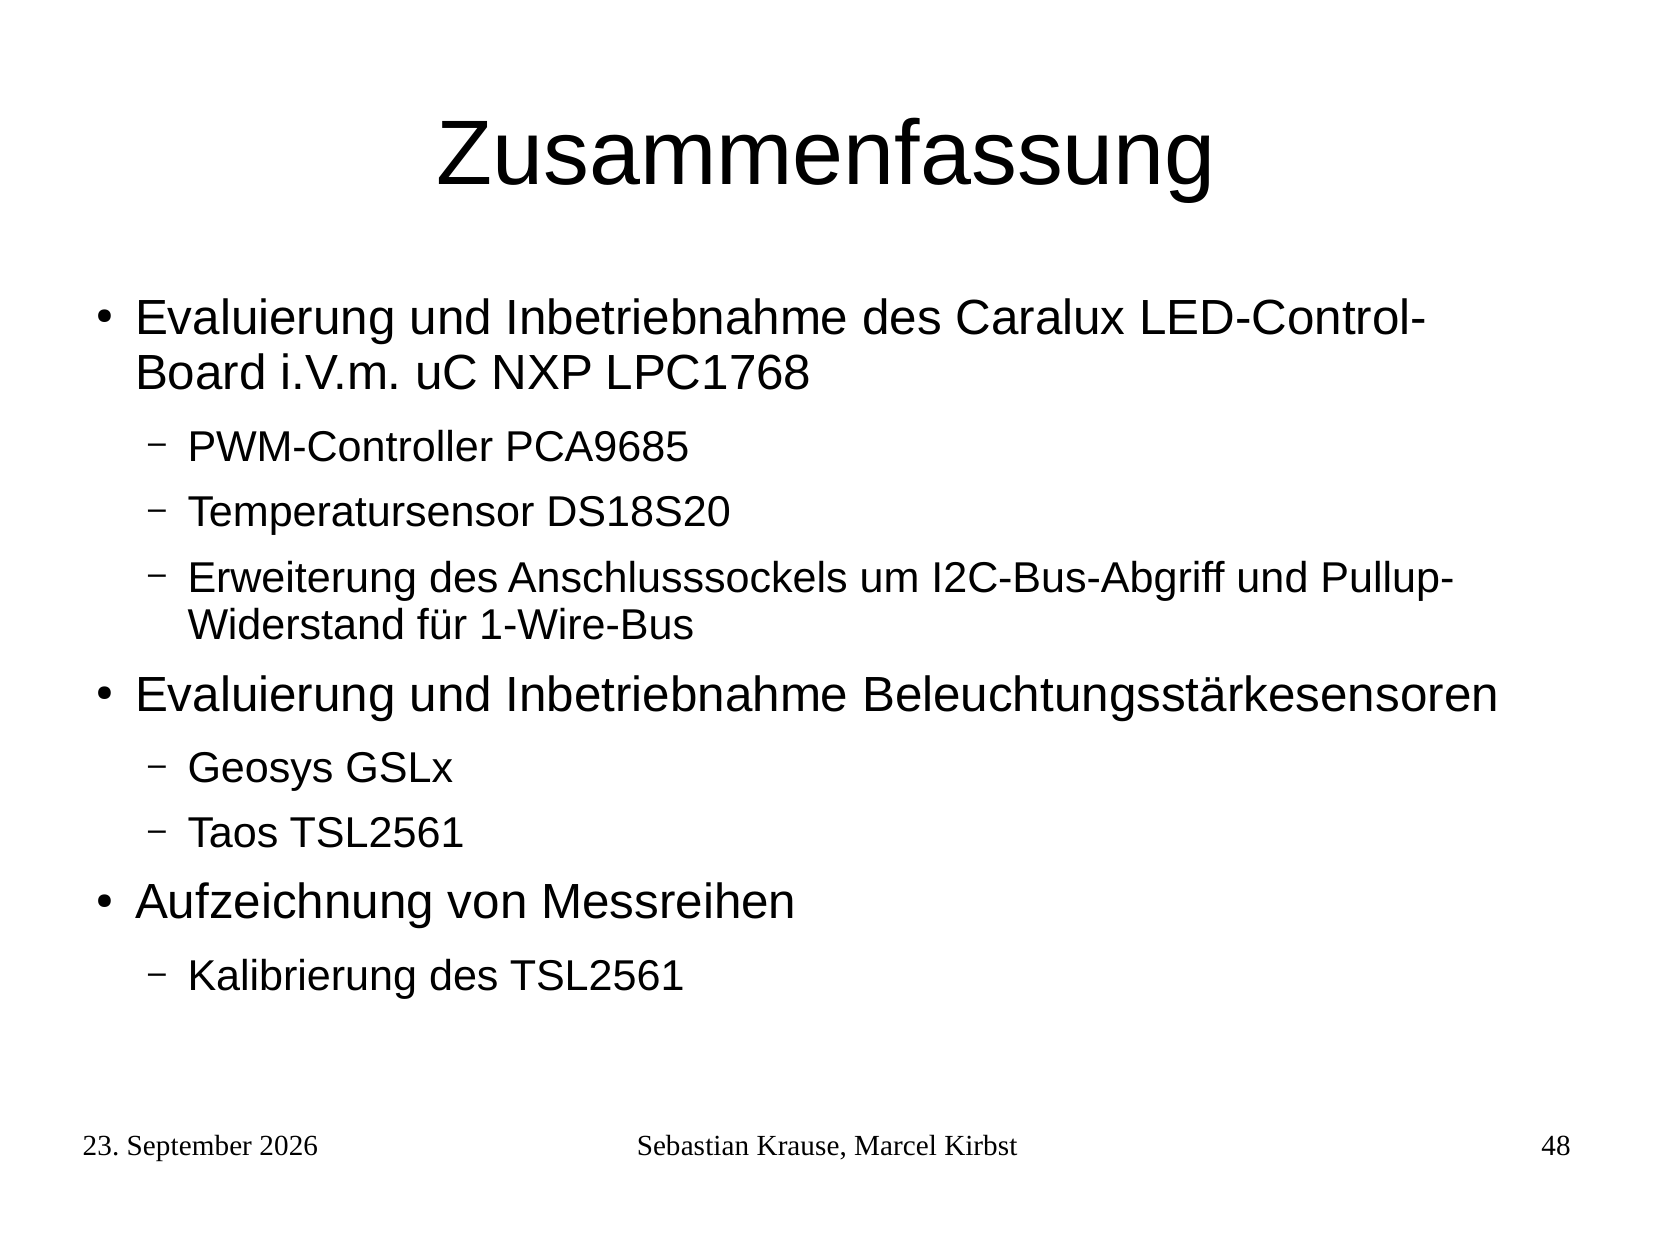

# Zusammenfassung
Evaluierung und Inbetriebnahme des Caralux LED-Control-Board i.V.m. uC NXP LPC1768
PWM-Controller PCA9685
Temperatursensor DS18S20
Erweiterung des Anschlusssockels um I2C-Bus-Abgriff und Pullup-Widerstand für 1-Wire-Bus
Evaluierung und Inbetriebnahme Beleuchtungsstärkesensoren
Geosys GSLx
Taos TSL2561
Aufzeichnung von Messreihen
Kalibrierung des TSL2561
Sebastian Krause, Marcel Kirbst
48